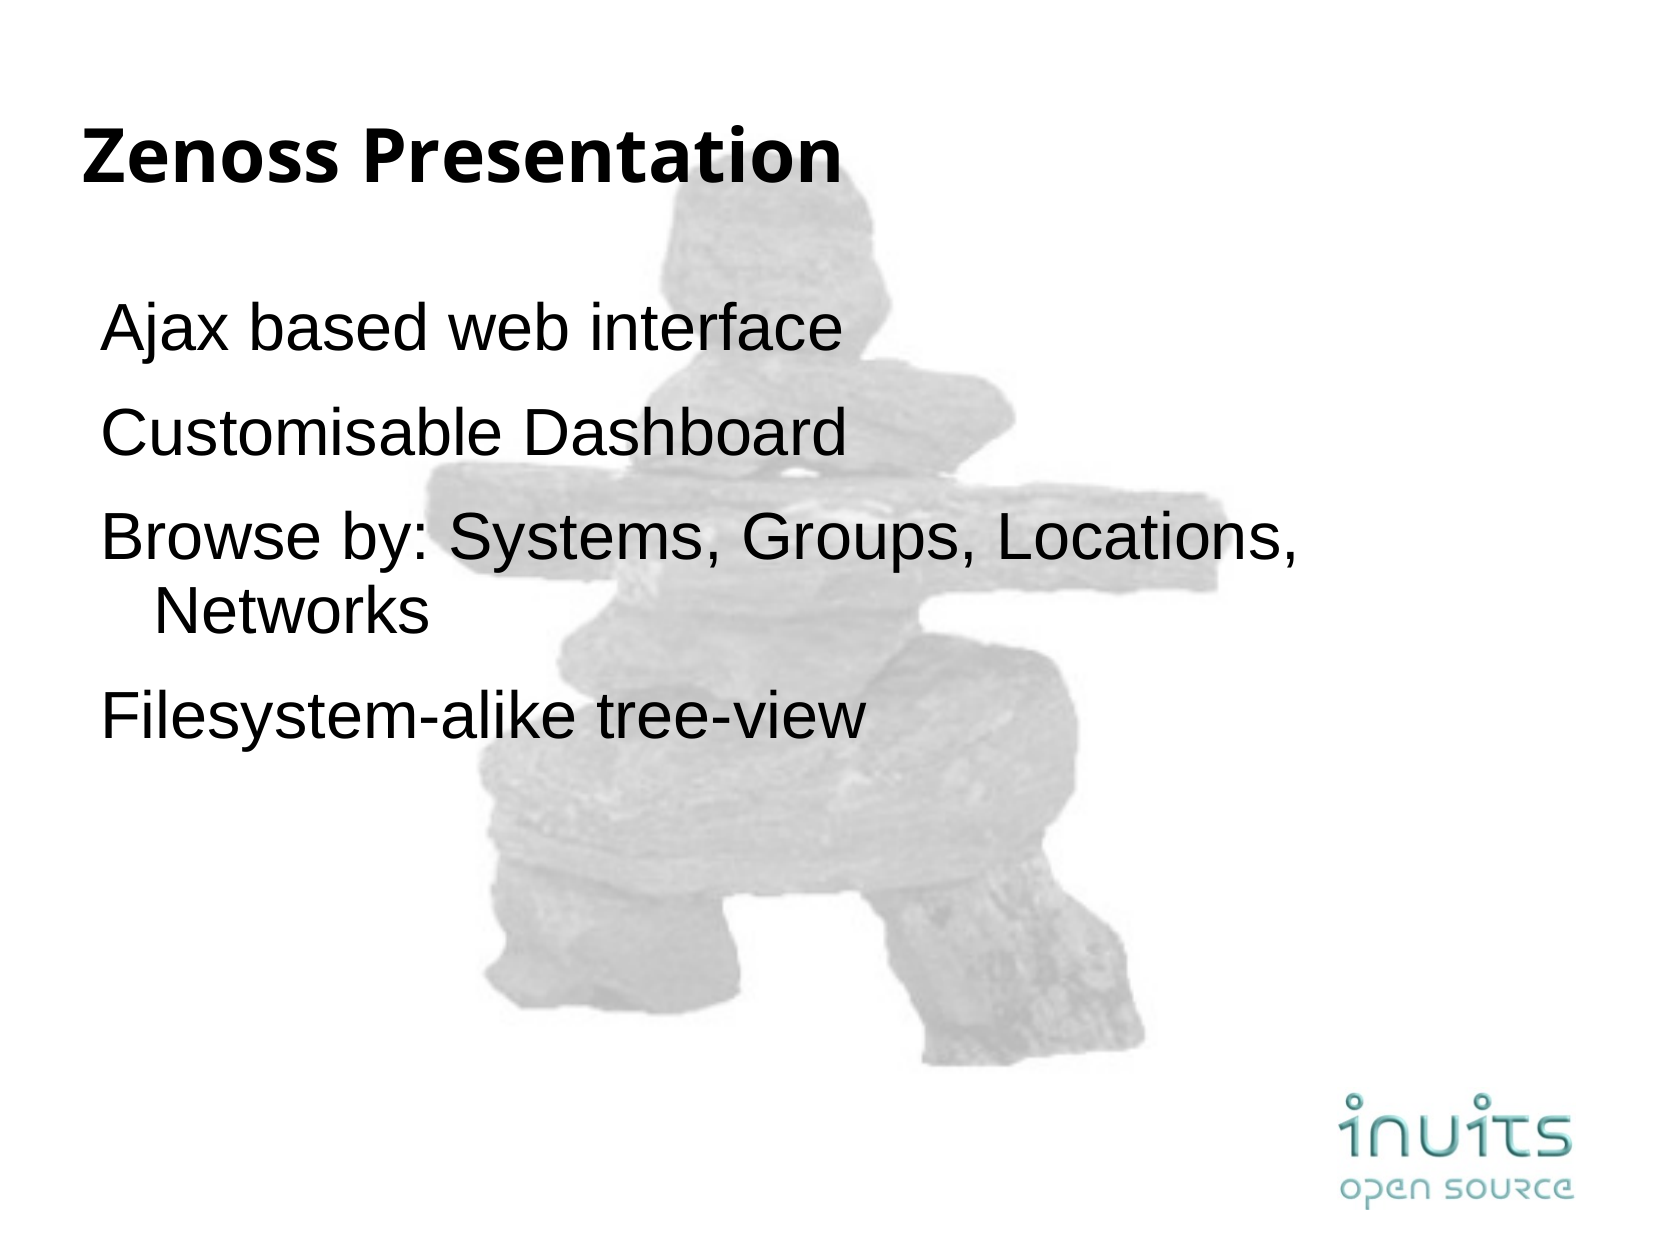

# Zenoss Presentation
Ajax based web interface
Customisable Dashboard
Browse by: Systems, Groups, Locations, Networks
Filesystem-alike tree-view
45